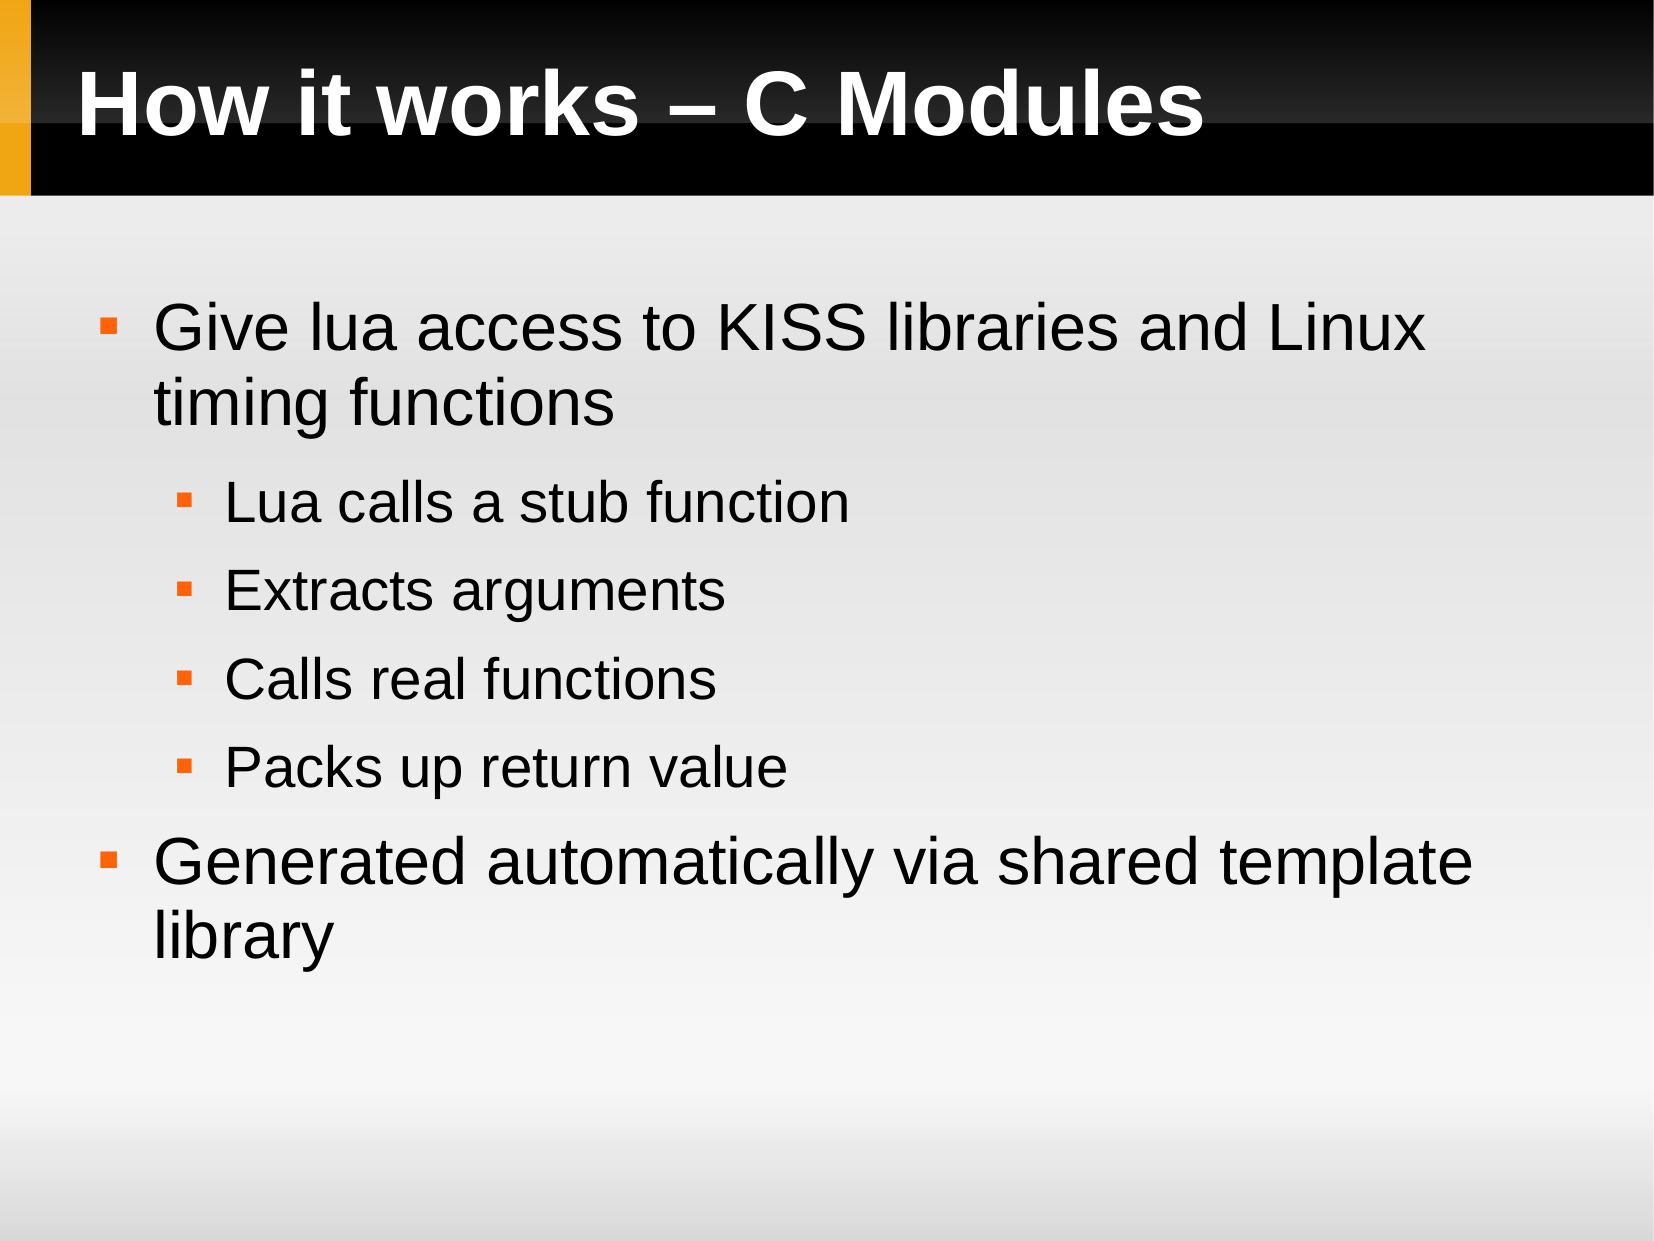

# How it works – C Modules
Give lua access to KISS libraries and Linux timing functions
Lua calls a stub function
Extracts arguments
Calls real functions
Packs up return value
Generated automatically via shared template library